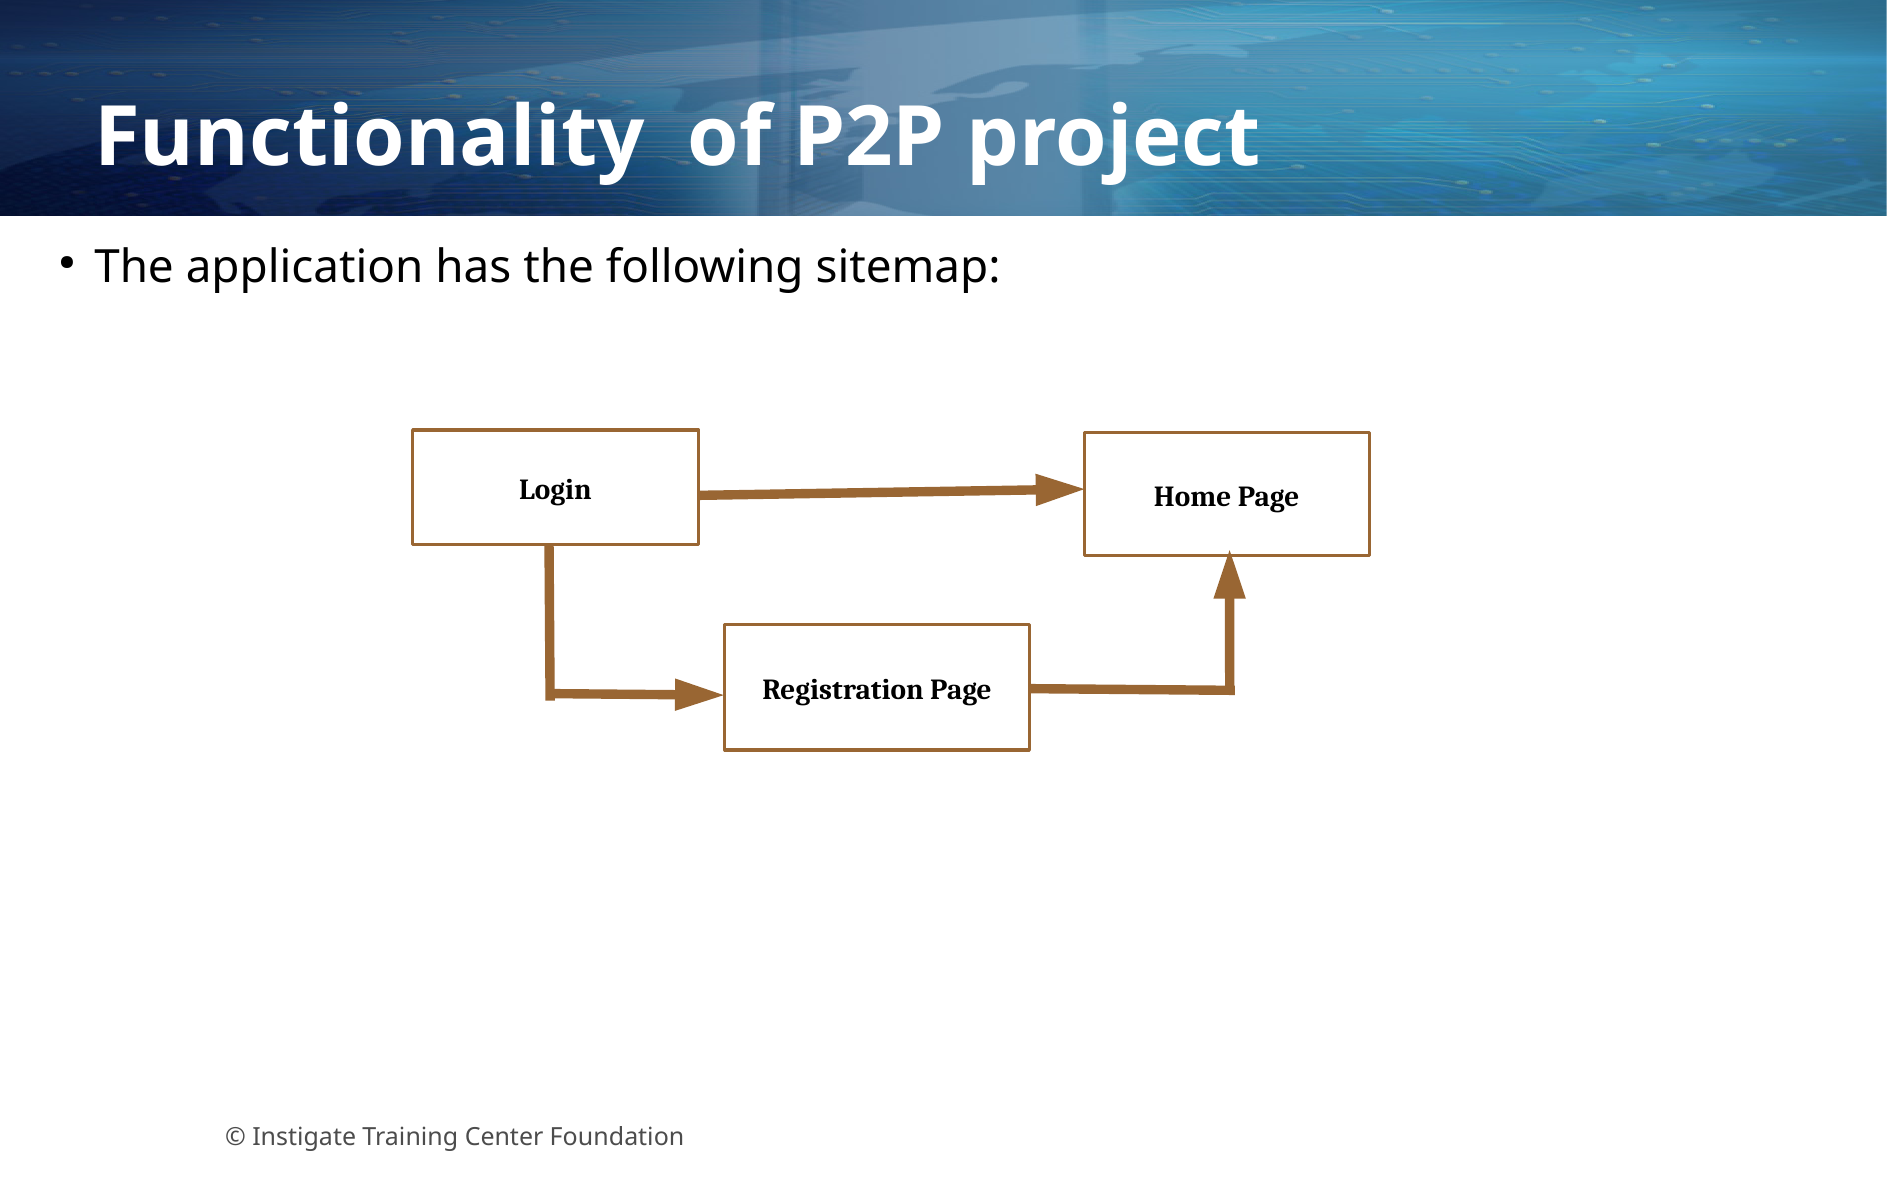

Functionality of P2P project
The application has the following sitemap:
Login
Home Page
Registration Page